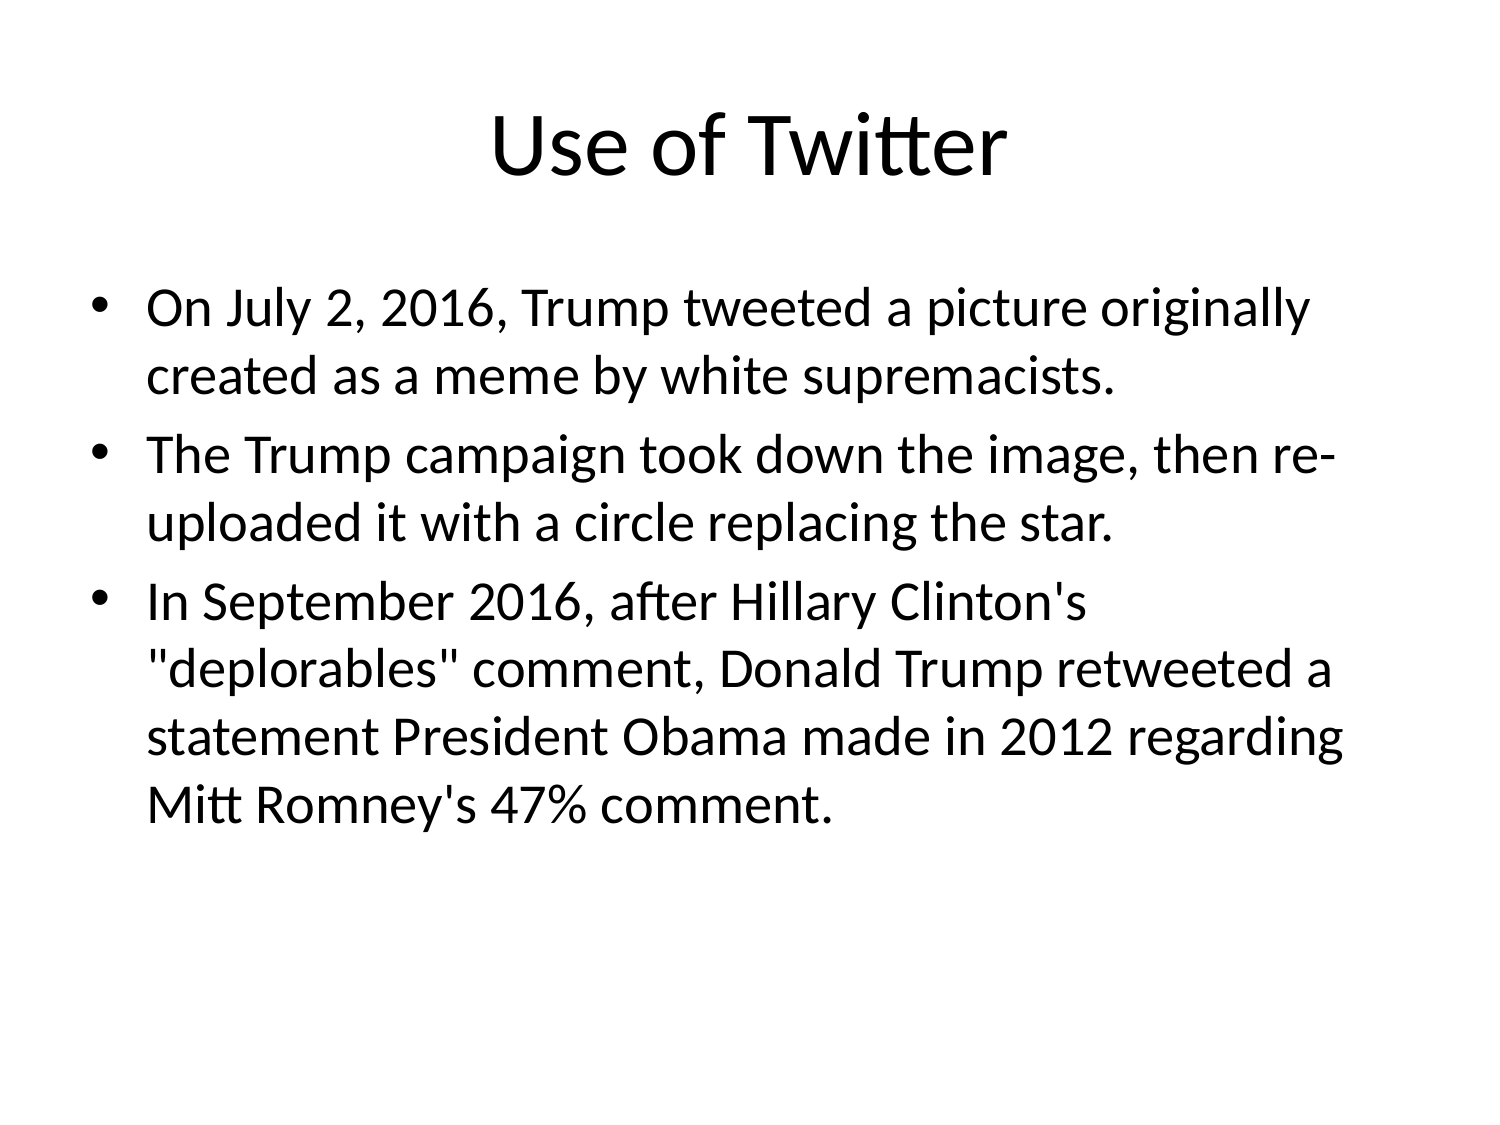

# Use of Twitter
On July 2, 2016, Trump tweeted a picture originally created as a meme by white supremacists.
The Trump campaign took down the image, then re-uploaded it with a circle replacing the star.
In September 2016, after Hillary Clinton's "deplorables" comment, Donald Trump retweeted a statement President Obama made in 2012 regarding Mitt Romney's 47% comment.